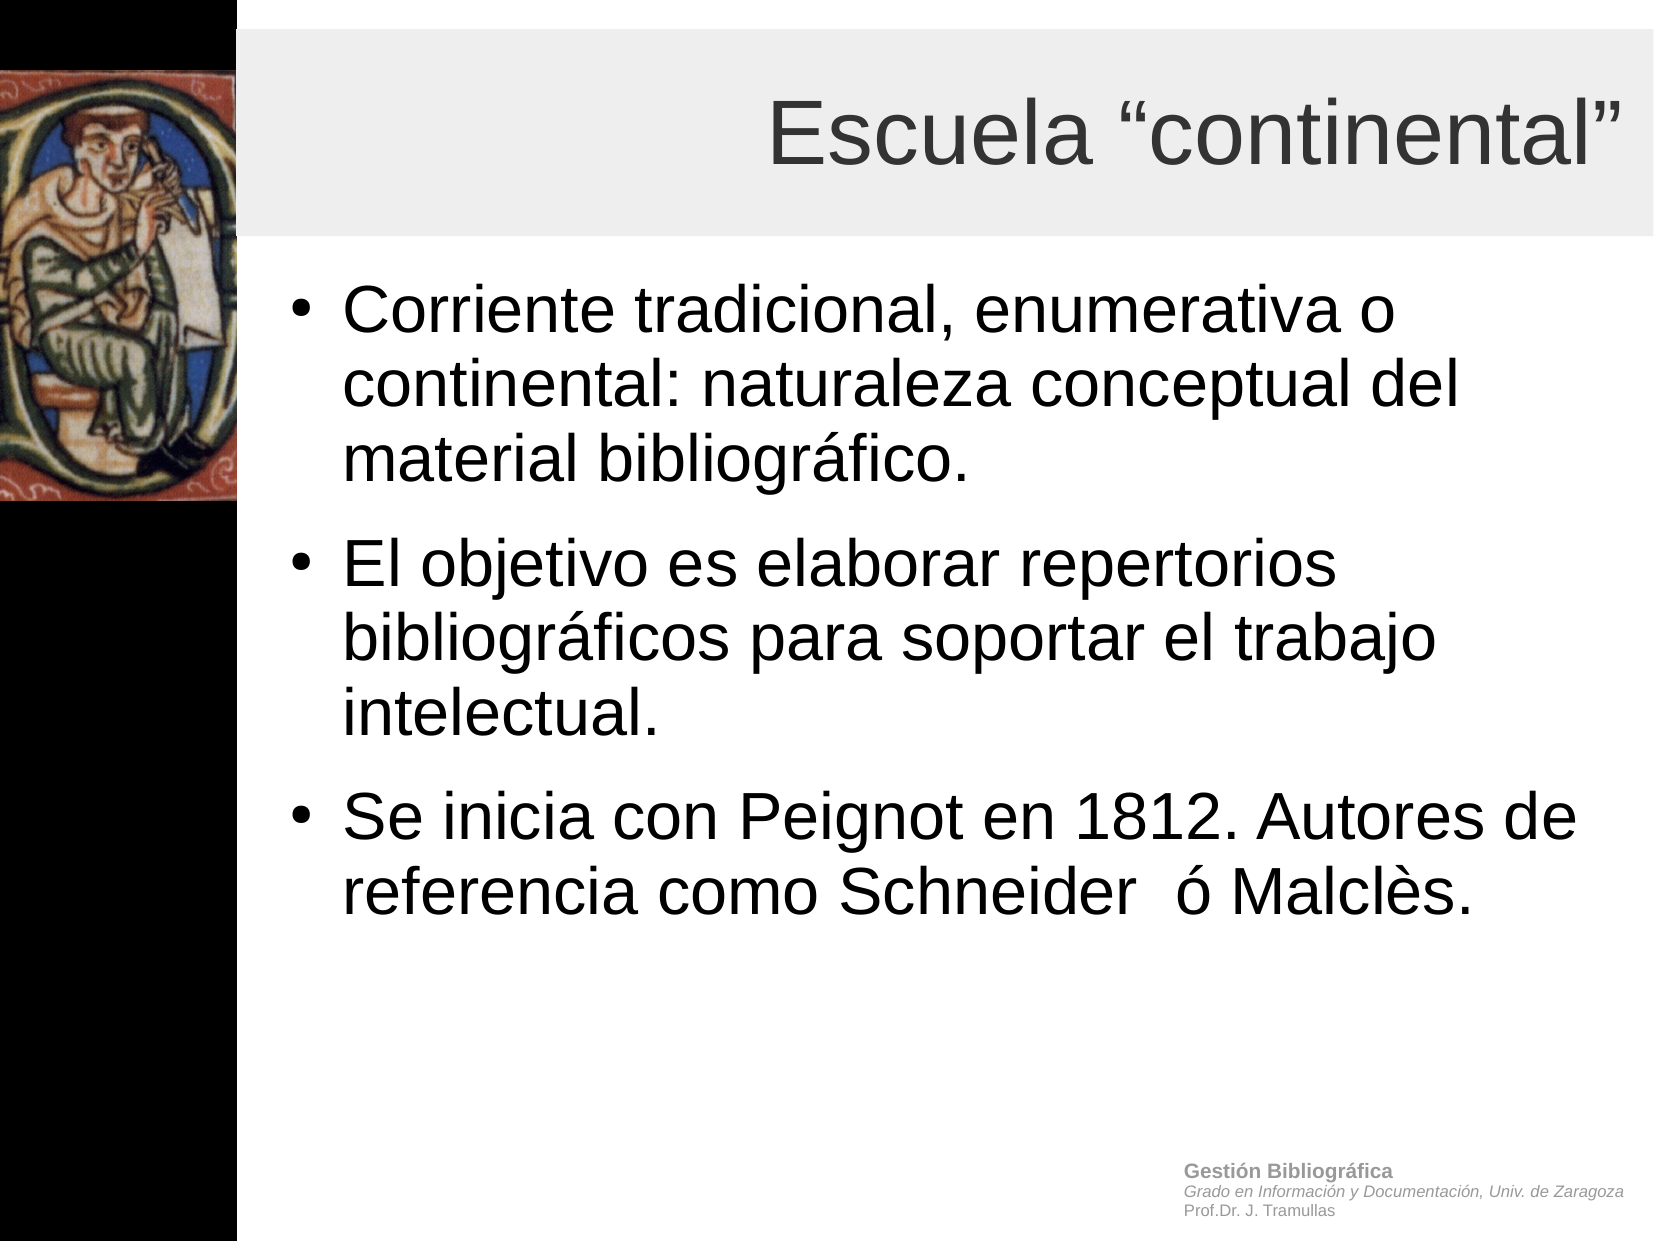

# Escuela “continental”
Corriente tradicional, enumerativa o continental: naturaleza conceptual del material bibliográfico.
El objetivo es elaborar repertorios bibliográficos para soportar el trabajo intelectual.
Se inicia con Peignot en 1812. Autores de referencia como Schneider ó Malclès.